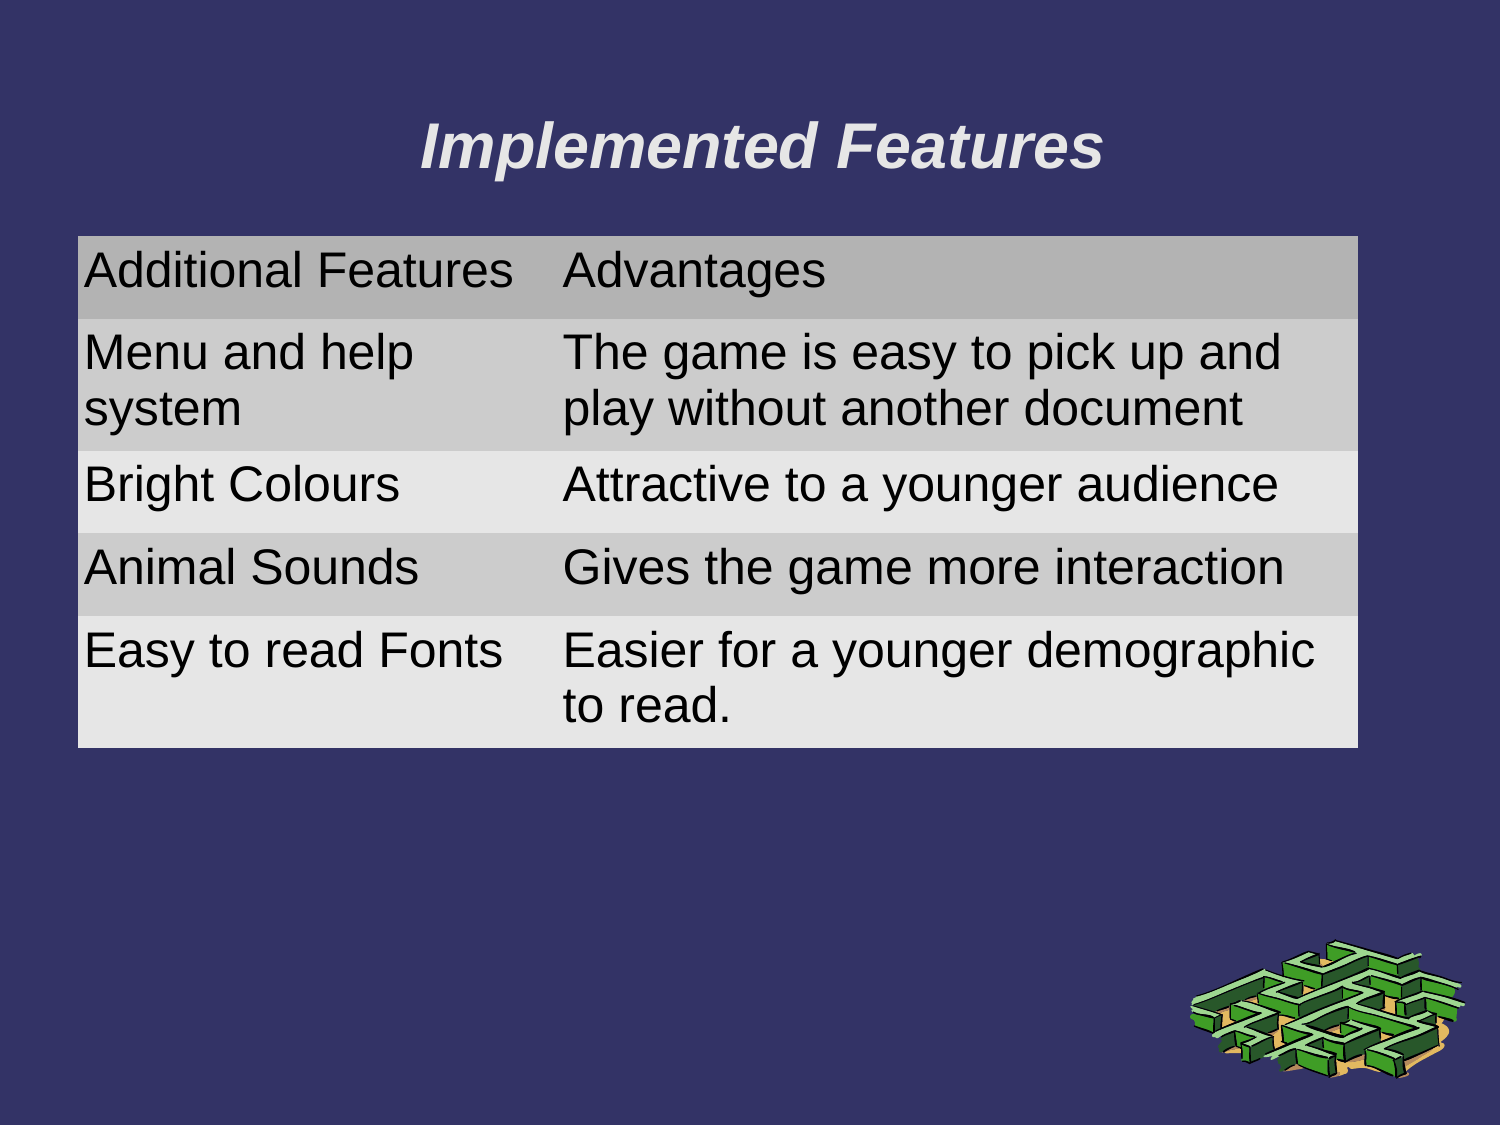

# Implemented Features
| Additional Features | Advantages |
| --- | --- |
| Menu and help system | The game is easy to pick up and play without another document |
| Bright Colours | Attractive to a younger audience |
| Animal Sounds | Gives the game more interaction |
| Easy to read Fonts | Easier for a younger demographic to read. |